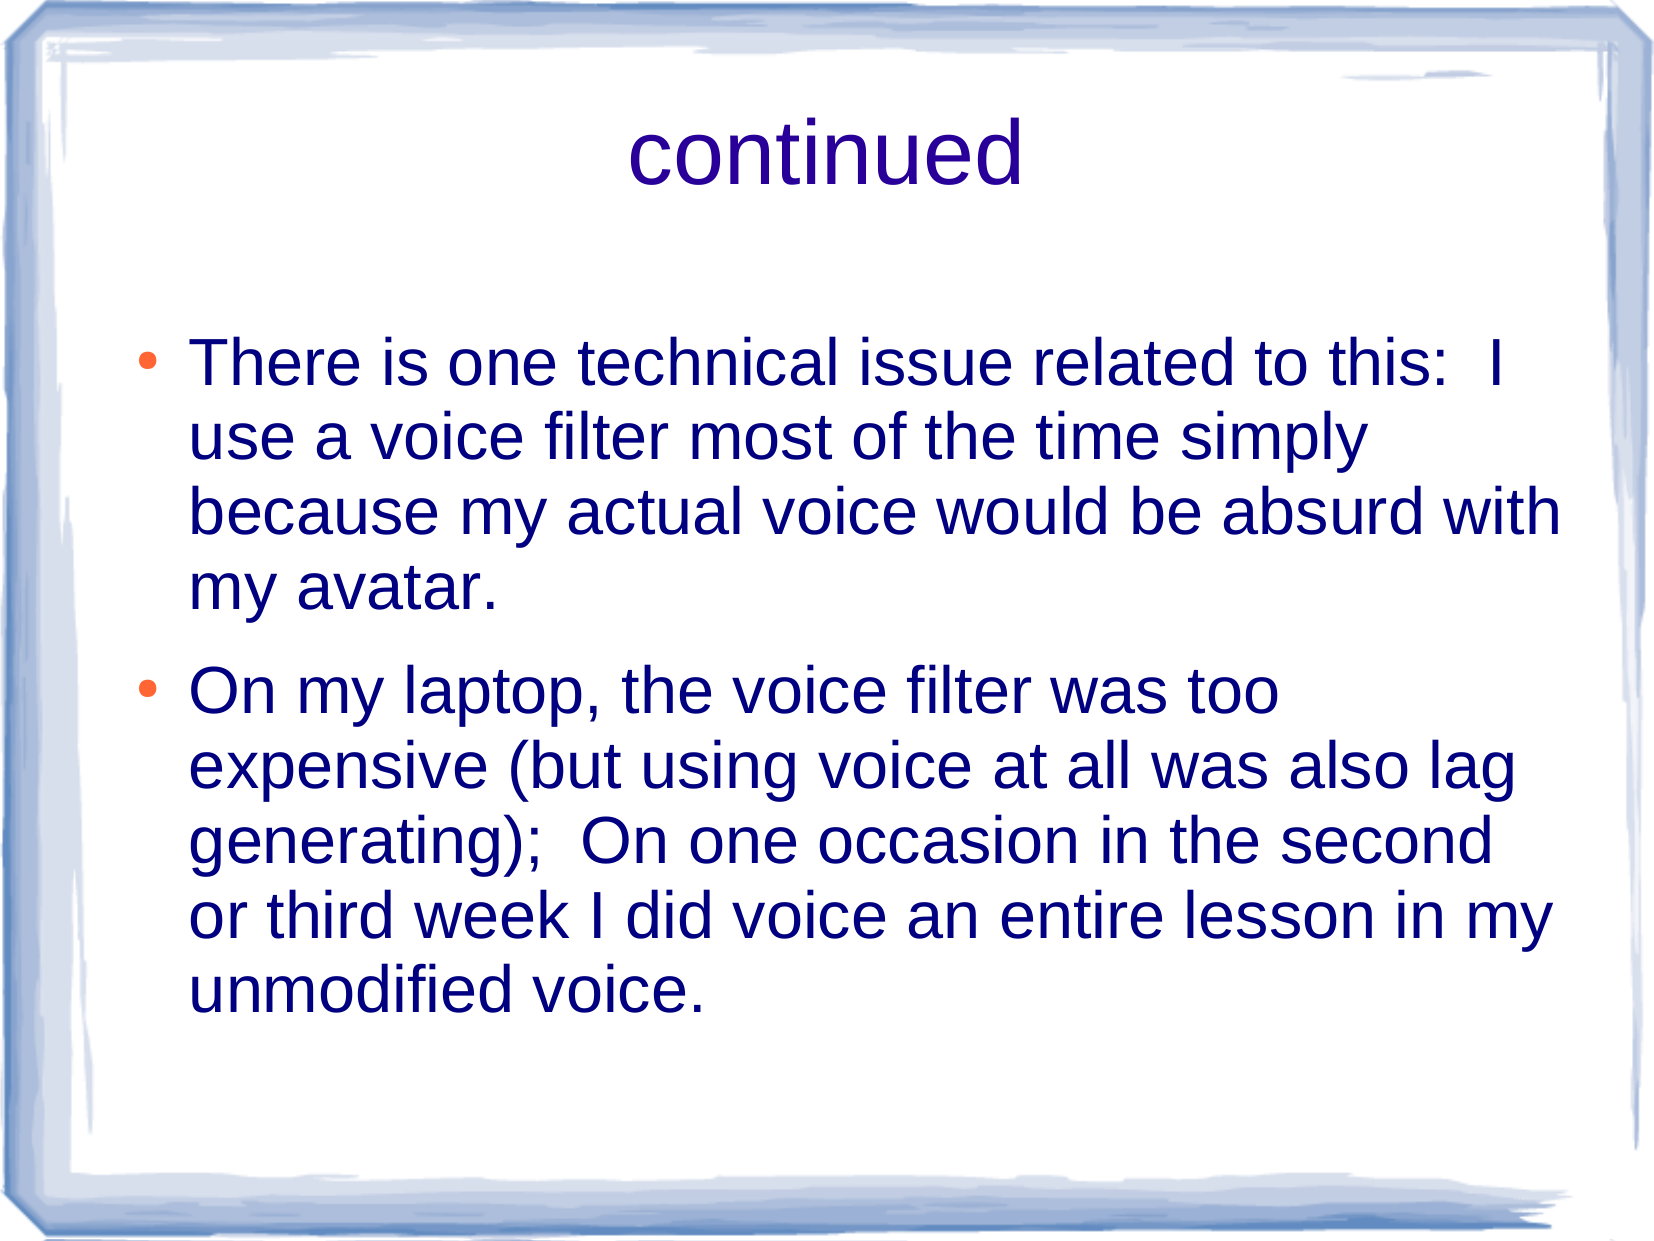

# continued
There is one technical issue related to this: I use a voice filter most of the time simply because my actual voice would be absurd with my avatar.
On my laptop, the voice filter was too expensive (but using voice at all was also lag generating); On one occasion in the second or third week I did voice an entire lesson in my unmodified voice.